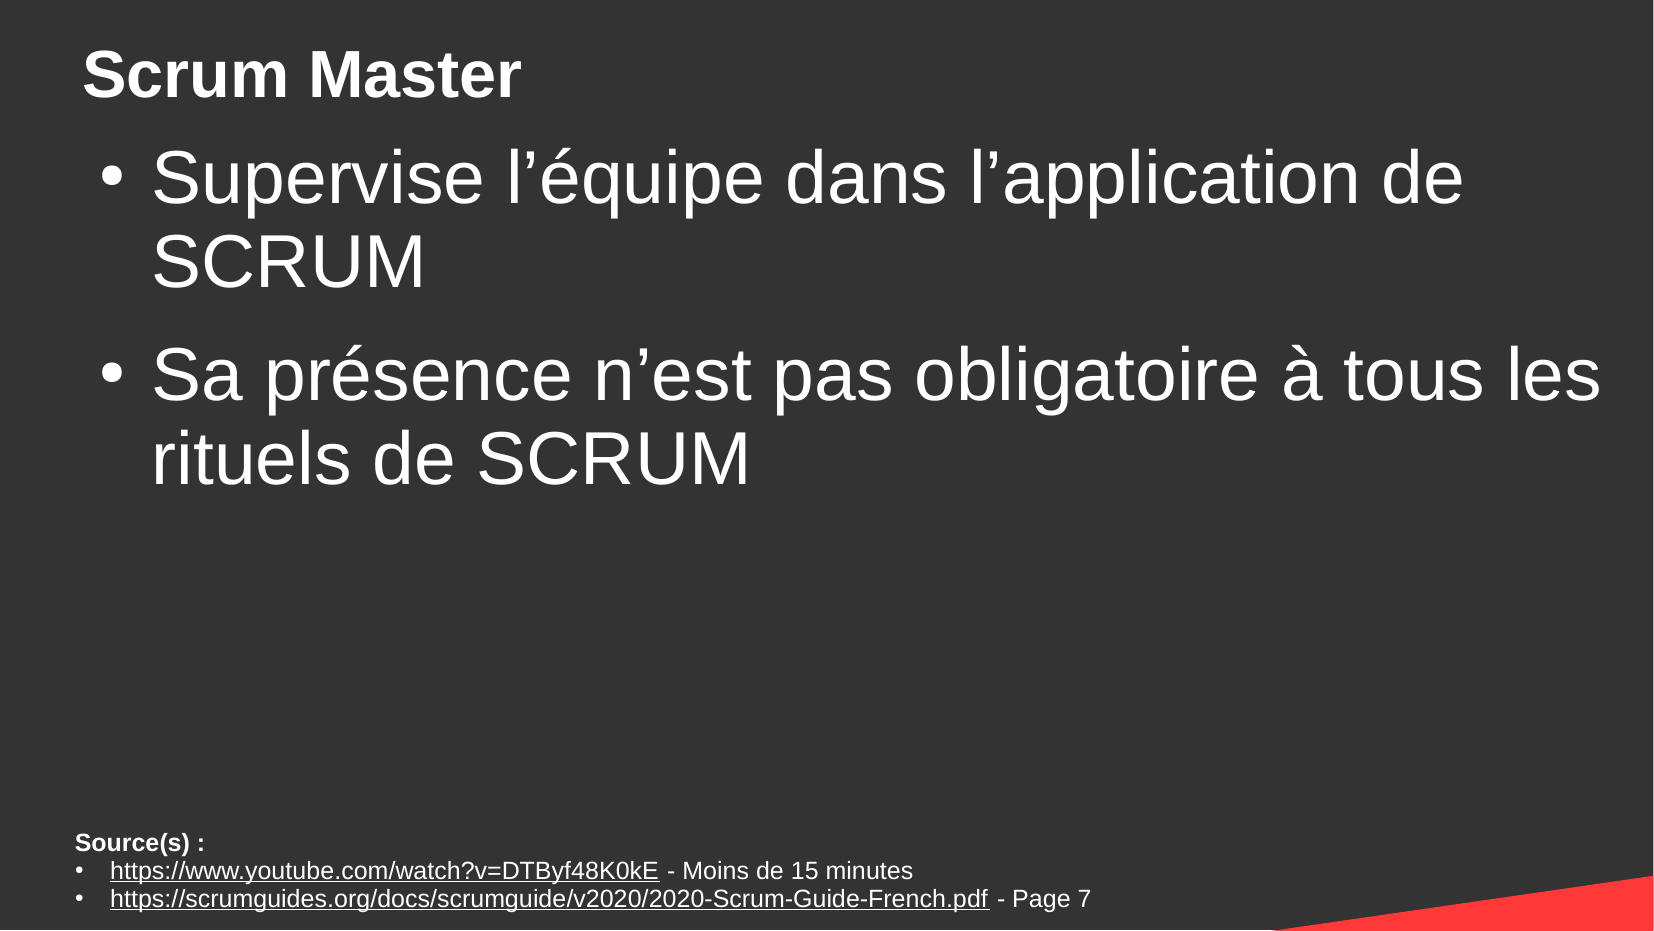

# Scrum Master
Supervise l’équipe dans l’application de SCRUM
Sa présence n’est pas obligatoire à tous les rituels de SCRUM
Source(s) :
https://www.youtube.com/watch?v=DTByf48K0kE - Moins de 15 minutes
https://scrumguides.org/docs/scrumguide/v2020/2020-Scrum-Guide-French.pdf - Page 7